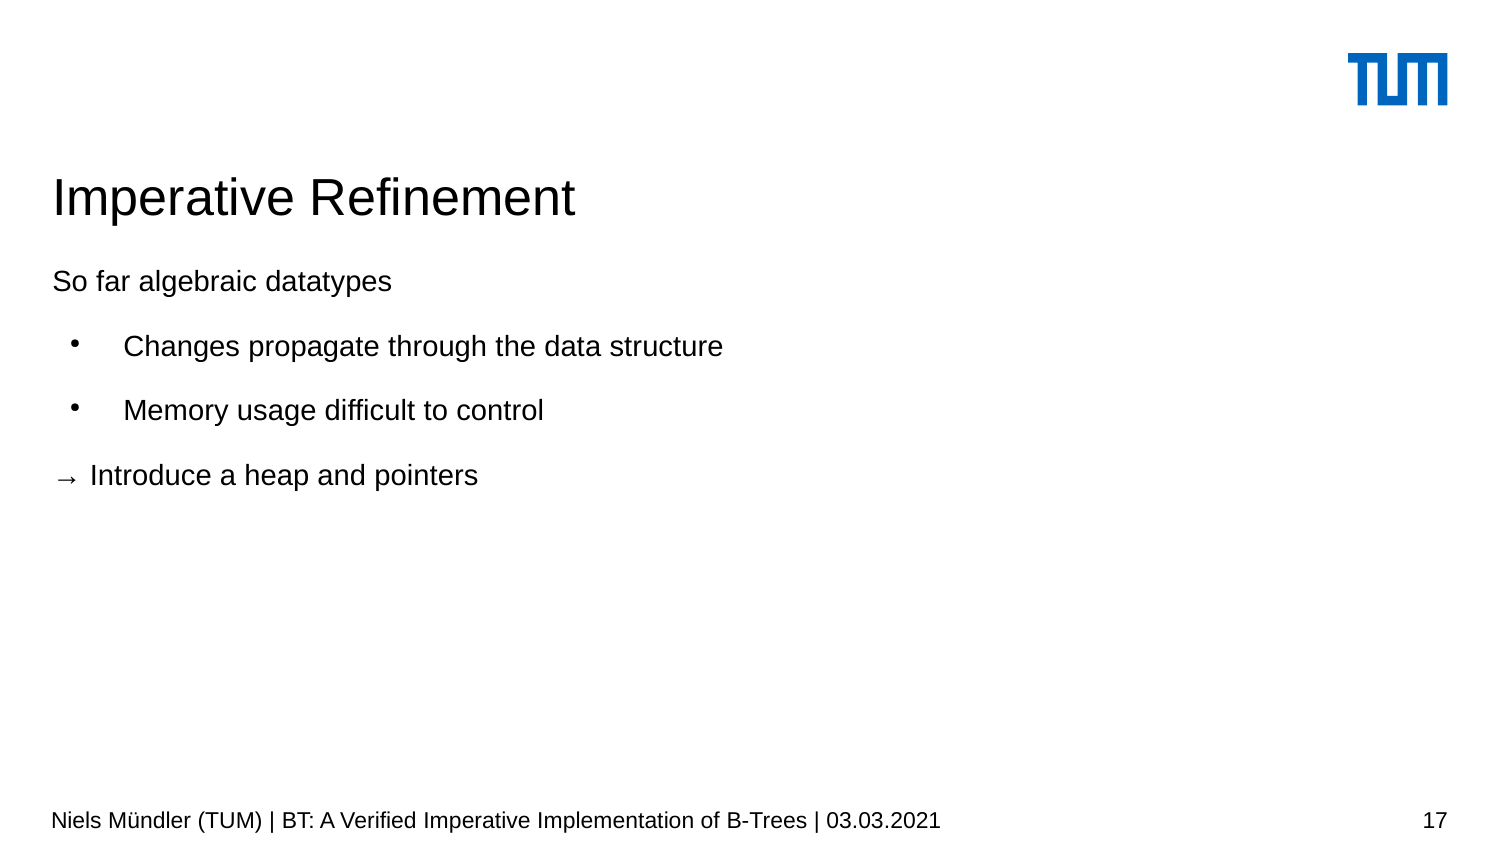

# Imperative Refinement
So far algebraic datatypes
Changes propagate through the data structure
Memory usage difficult to control
→ Introduce a heap and pointers
Niels Mündler (TUM) | BT: A Verified Imperative Implementation of B-Trees
17